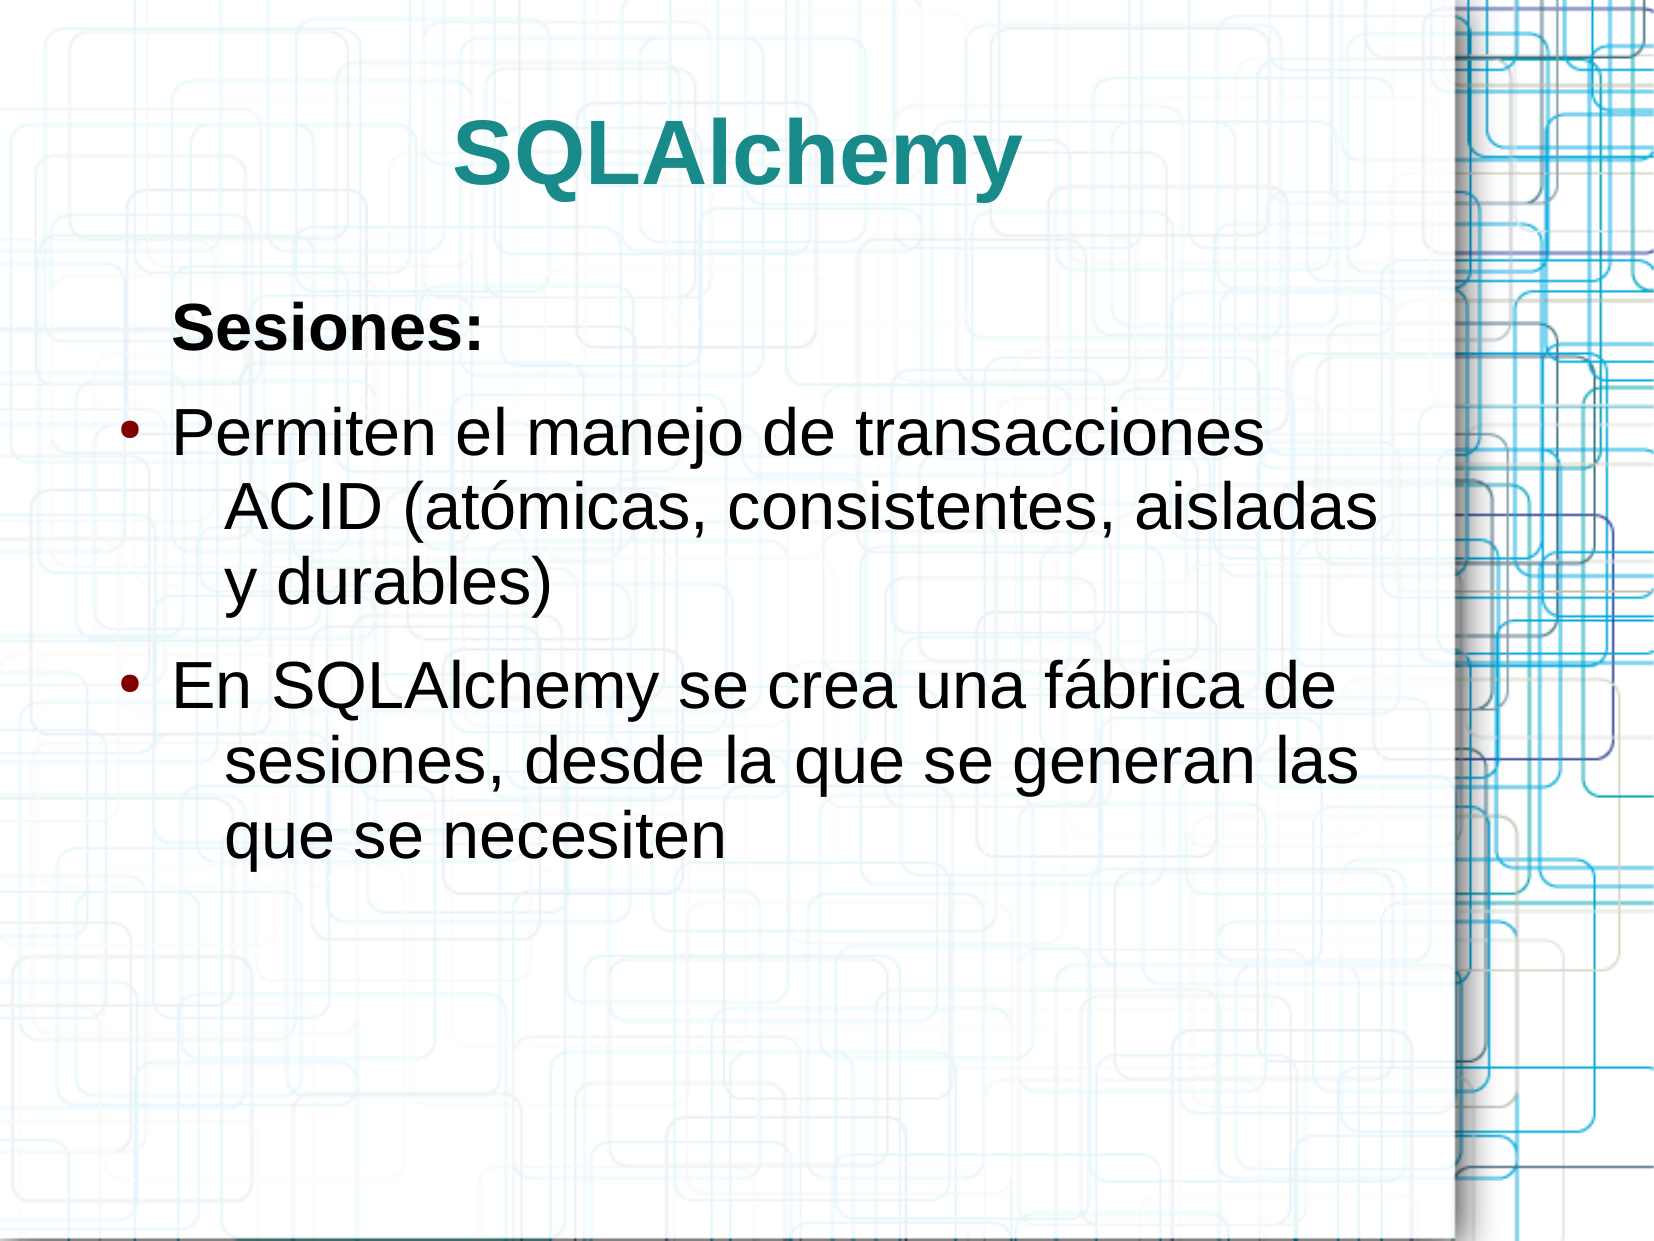

# SQLAlchemy
Sesiones:
Permiten el manejo de transacciones ACID (atómicas, consistentes, aisladas y durables)
En SQLAlchemy se crea una fábrica de sesiones, desde la que se generan las que se necesiten